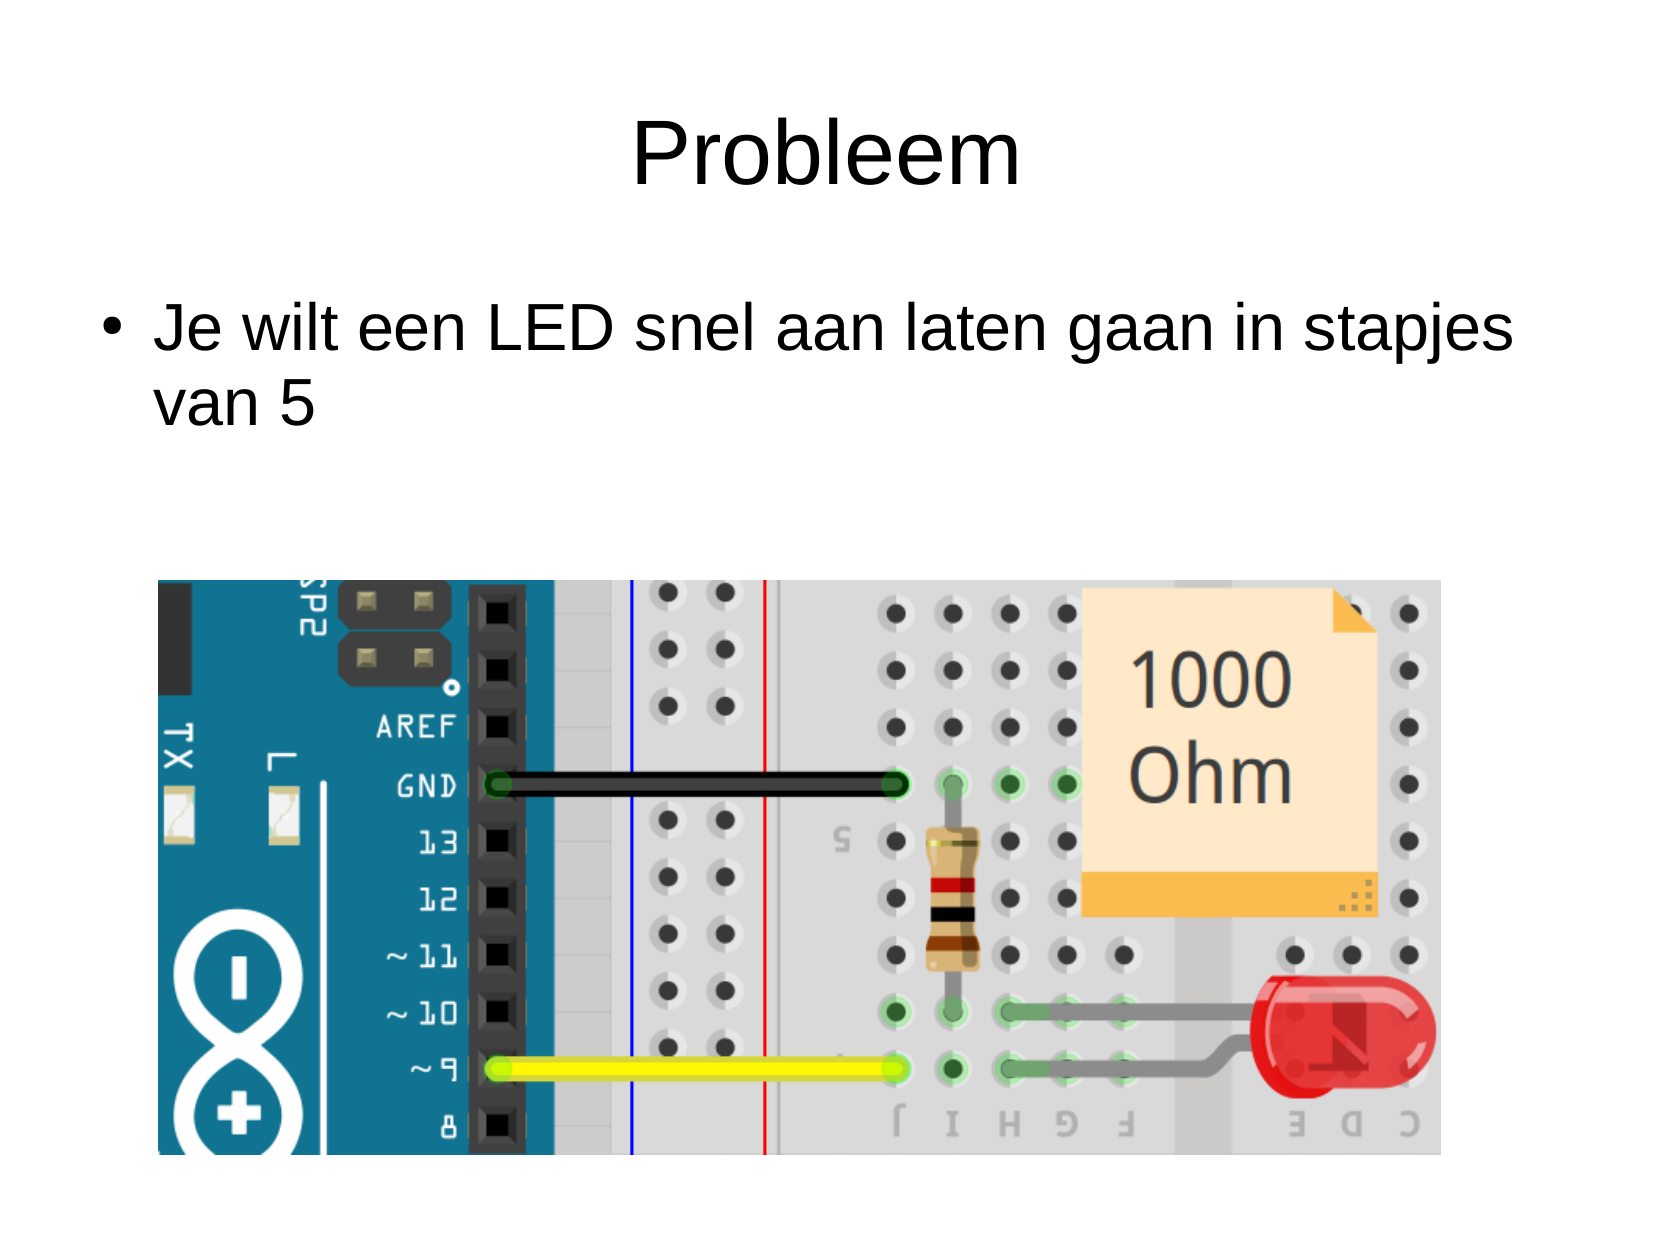

# Probleem
Je wilt een LED snel aan laten gaan in stapjes van 5